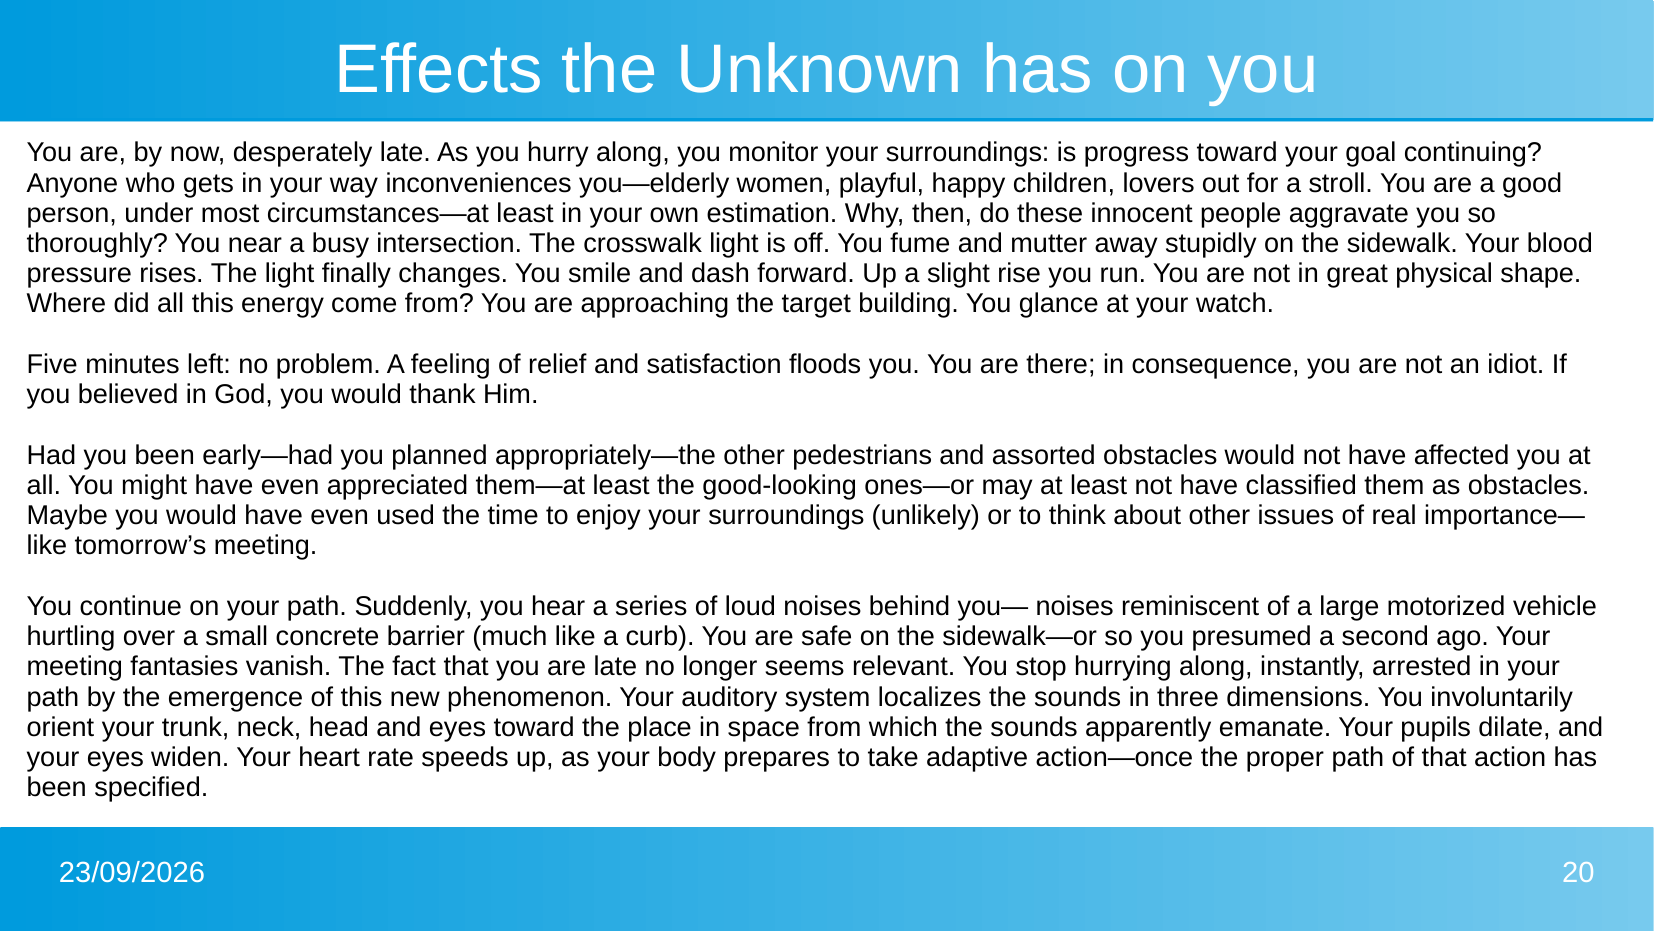

# Effects the Unknown has on you
You are, by now, desperately late. As you hurry along, you monitor your surroundings: is progress toward your goal continuing? Anyone who gets in your way inconveniences you—elderly women, playful, happy children, lovers out for a stroll. You are a good person, under most circumstances—at least in your own estimation. Why, then, do these innocent people aggravate you so thoroughly? You near a busy intersection. The crosswalk light is off. You fume and mutter away stupidly on the sidewalk. Your blood pressure rises. The light finally changes. You smile and dash forward. Up a slight rise you run. You are not in great physical shape. Where did all this energy come from? You are approaching the target building. You glance at your watch.
Five minutes left: no problem. A feeling of relief and satisfaction floods you. You are there; in consequence, you are not an idiot. If you believed in God, you would thank Him.
Had you been early—had you planned appropriately—the other pedestrians and assorted obstacles would not have affected you at all. You might have even appreciated them—at least the good-looking ones—or may at least not have classified them as obstacles.
Maybe you would have even used the time to enjoy your surroundings (unlikely) or to think about other issues of real importance—like tomorrow’s meeting.
You continue on your path. Suddenly, you hear a series of loud noises behind you— noises reminiscent of a large motorized vehicle hurtling over a small concrete barrier (much like a curb). You are safe on the sidewalk—or so you presumed a second ago. Your meeting fantasies vanish. The fact that you are late no longer seems relevant. You stop hurrying along, instantly, arrested in your path by the emergence of this new phenomenon. Your auditory system localizes the sounds in three dimensions. You involuntarily orient your trunk, neck, head and eyes toward the place in space from which the sounds apparently emanate. Your pupils dilate, and your eyes widen. Your heart rate speeds up, as your body prepares to take adaptive action—once the proper path of that action has been specified.
20